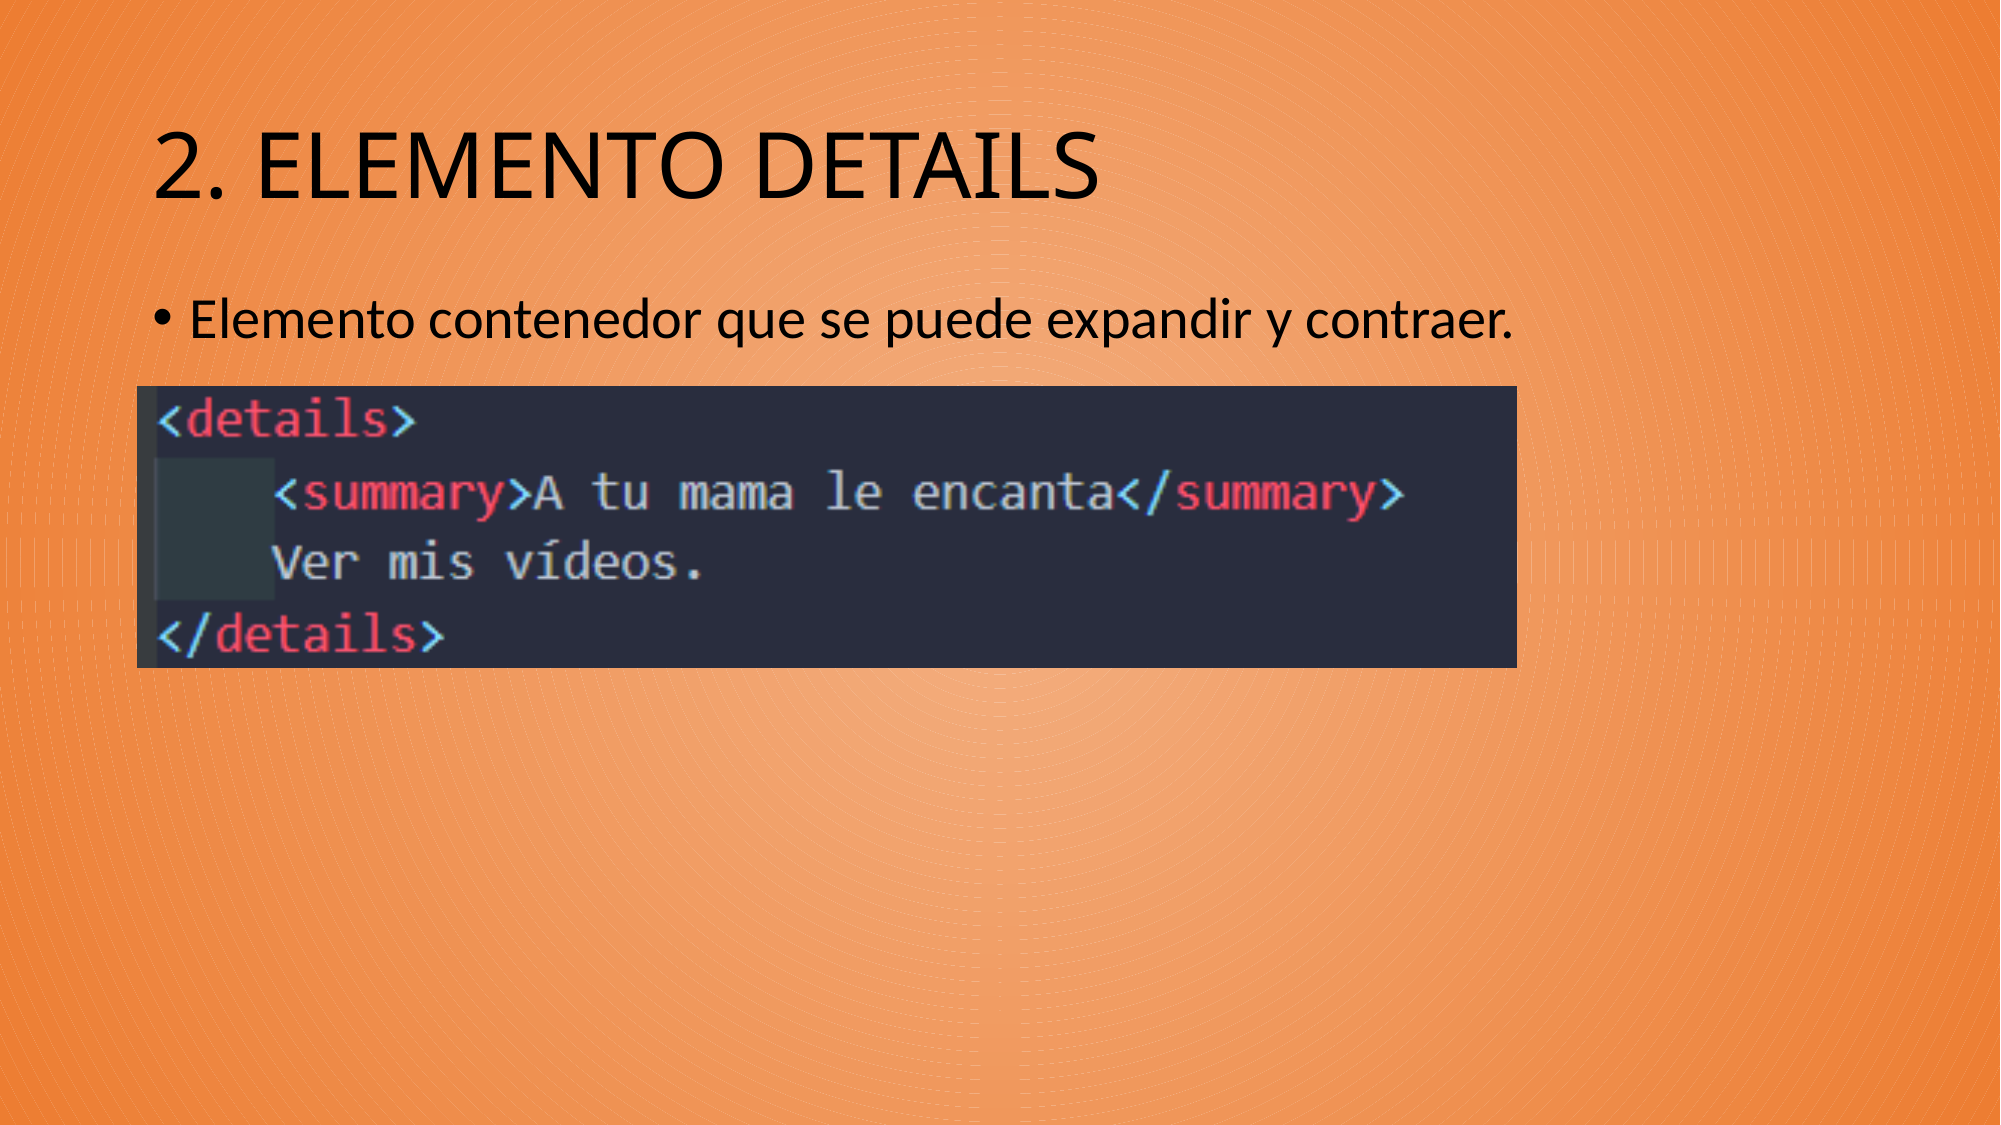

# 2. ELEMENTO DETAILS
Elemento contenedor que se puede expandir y contraer.